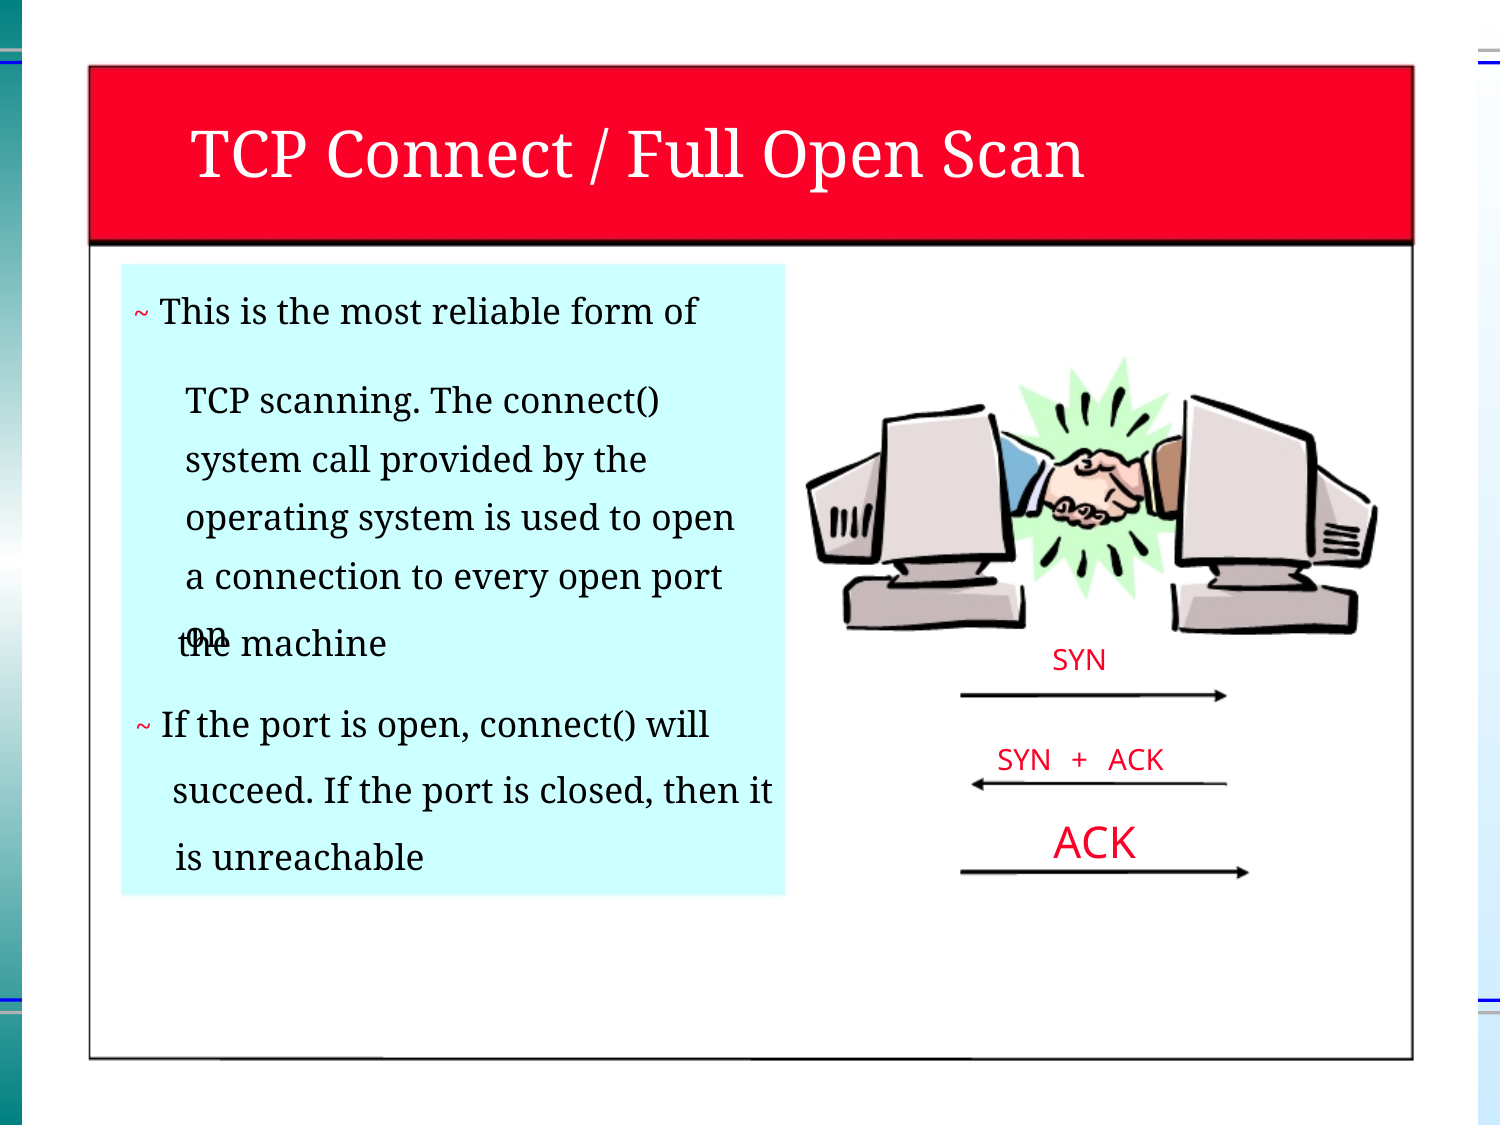

TCP Connect / Full Open Scan
~ This is the most reliable form of
TCP scanning. The connect() system call provided by the operating system is used to open a connection to every open port on
the machine
SYN
~ If the port is open, connect() will
SYN
+
ACK
succeed. If the port is closed, then it
ACK
is unreachable